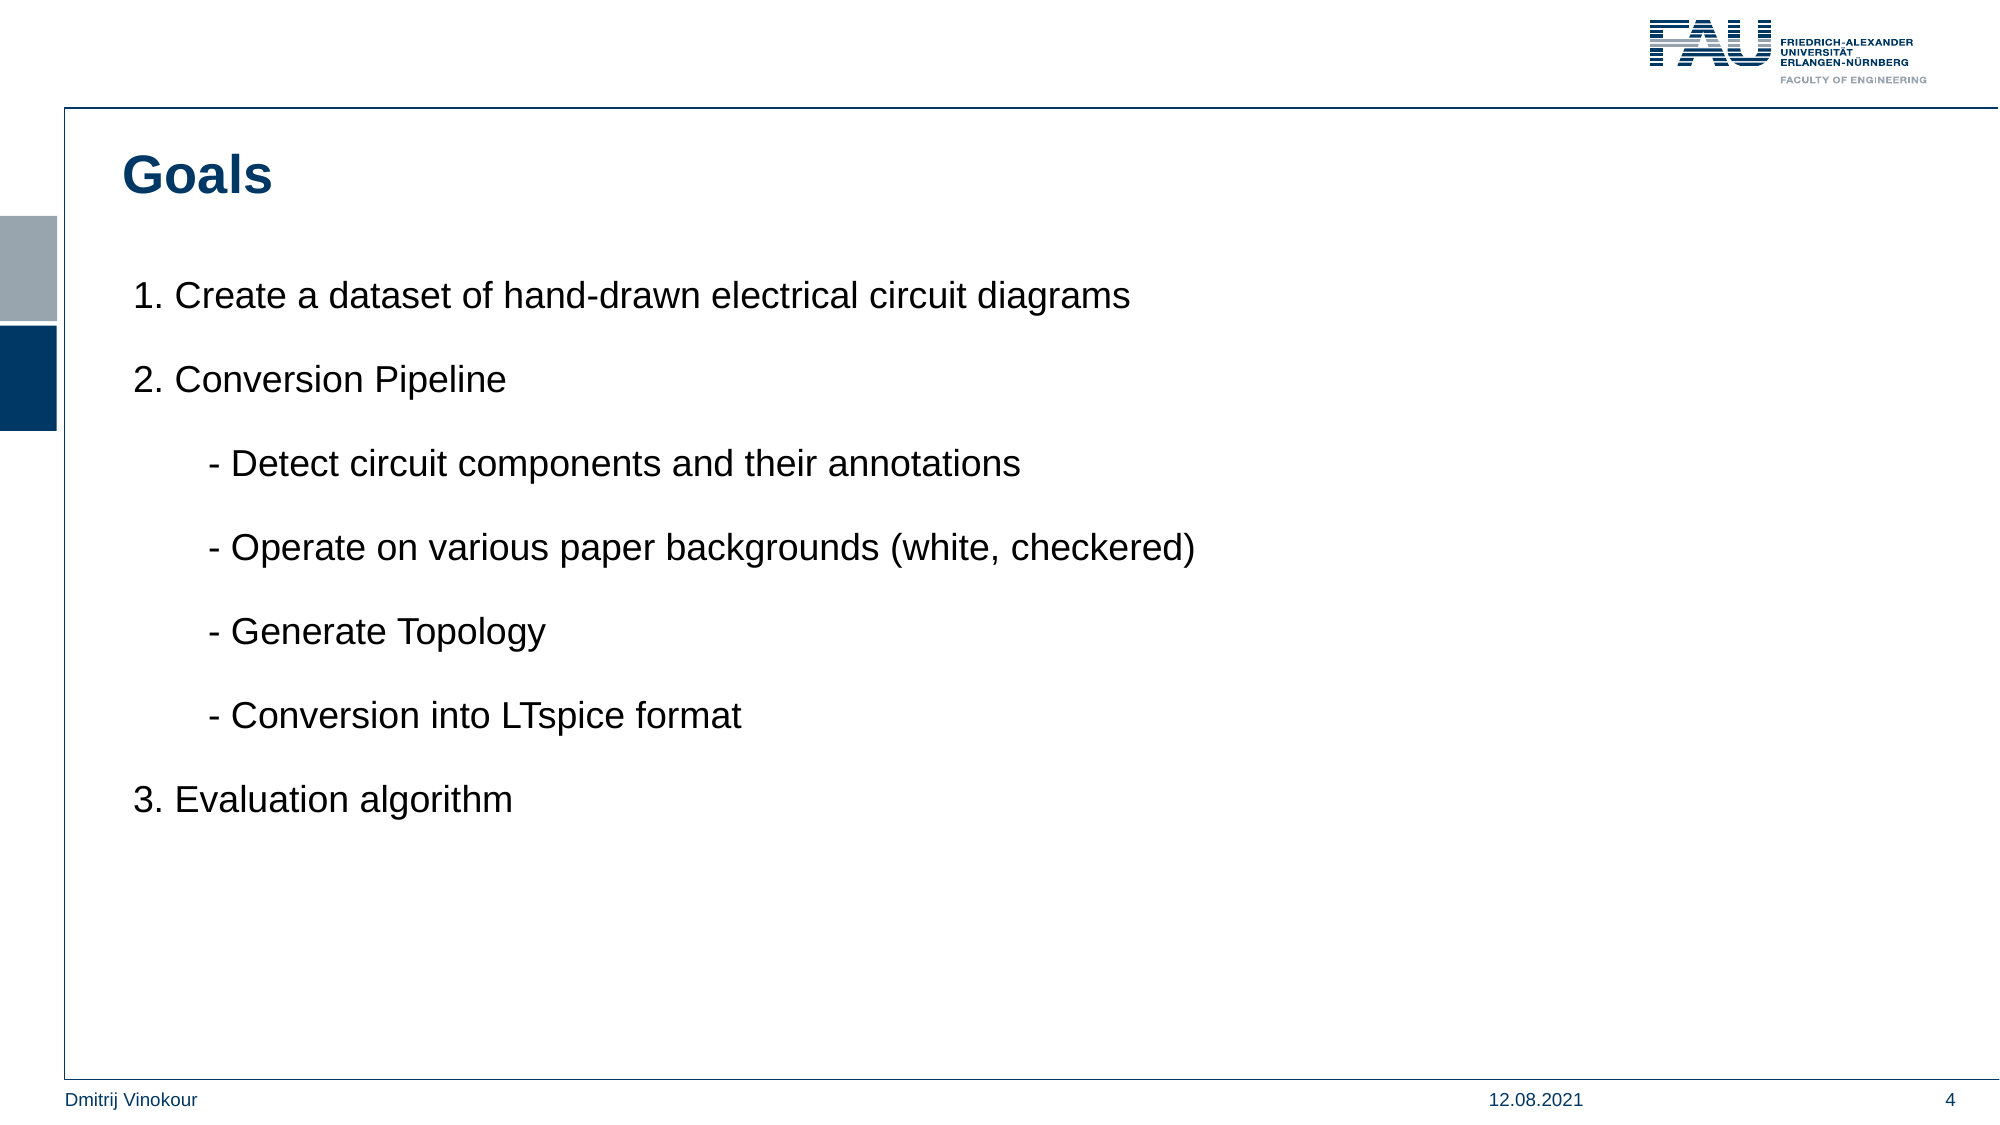

Goals
1. Create a dataset of hand-drawn electrical circuit diagrams
2. Conversion Pipeline
	- Detect circuit components and their annotations
	- Operate on various paper backgrounds (white, checkered)
	- Generate Topology
	- Conversion into LTspice format
3. Evaluation algorithm
12.08.2021
Dmitrij Vinokour